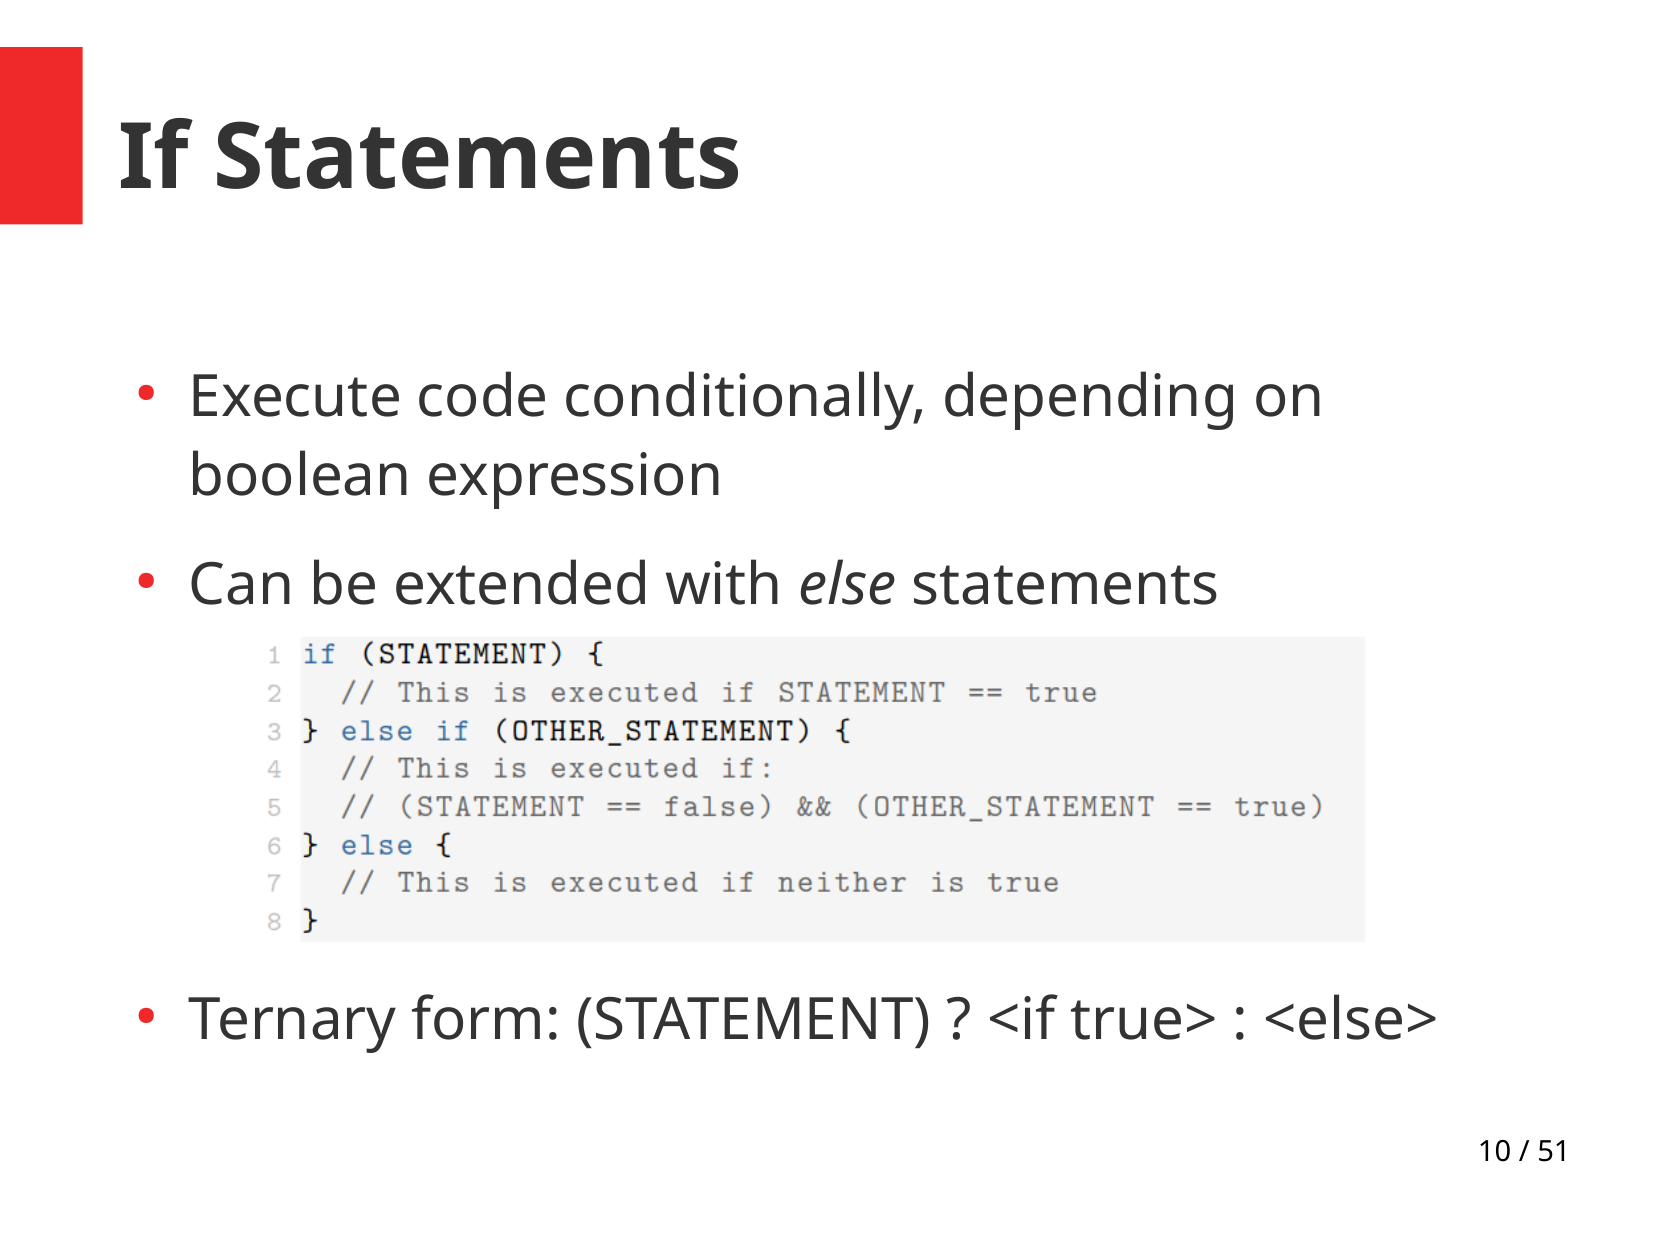

# If Statements
Execute code conditionally, depending on boolean expression
Can be extended with else statements
Ternary form: (STATEMENT) ? <if true> : <else>
10